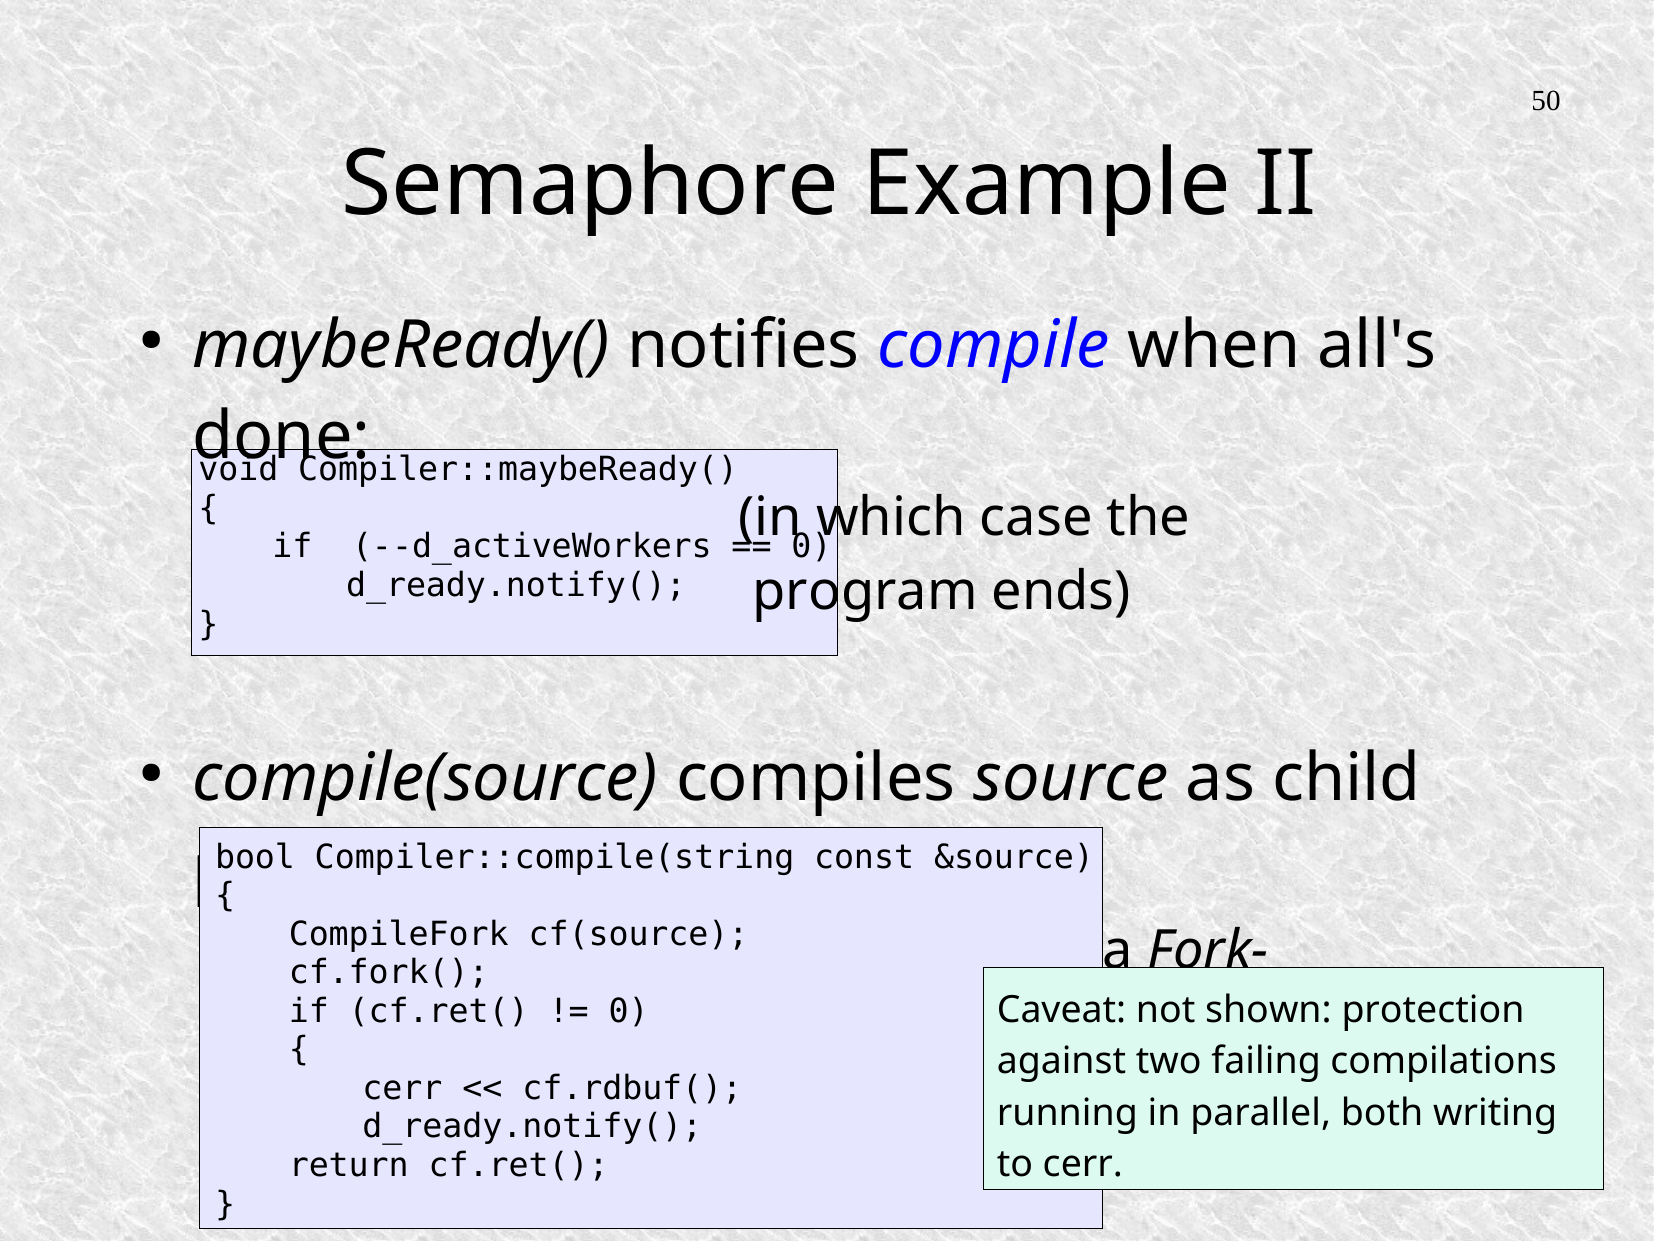

# Semaphore Example II
50
maybeReady() notifies compile when all's done:
 (in which case the
 program ends)
compile(source) compiles source as child process
 using a Fork-
 derived class.
void Compiler::maybeReady()
{
	if (--d_activeWorkers == 0)
		d_ready.notify();
}
bool Compiler::compile(string const &source)
{
	CompileFork cf(source);
	cf.fork();
	if (cf.ret() != 0)
	{
		cerr << cf.rdbuf();
		d_ready.notify();
	return cf.ret();
}
Caveat: not shown: protection
against two failing compilations
running in parallel, both writing
to cerr.